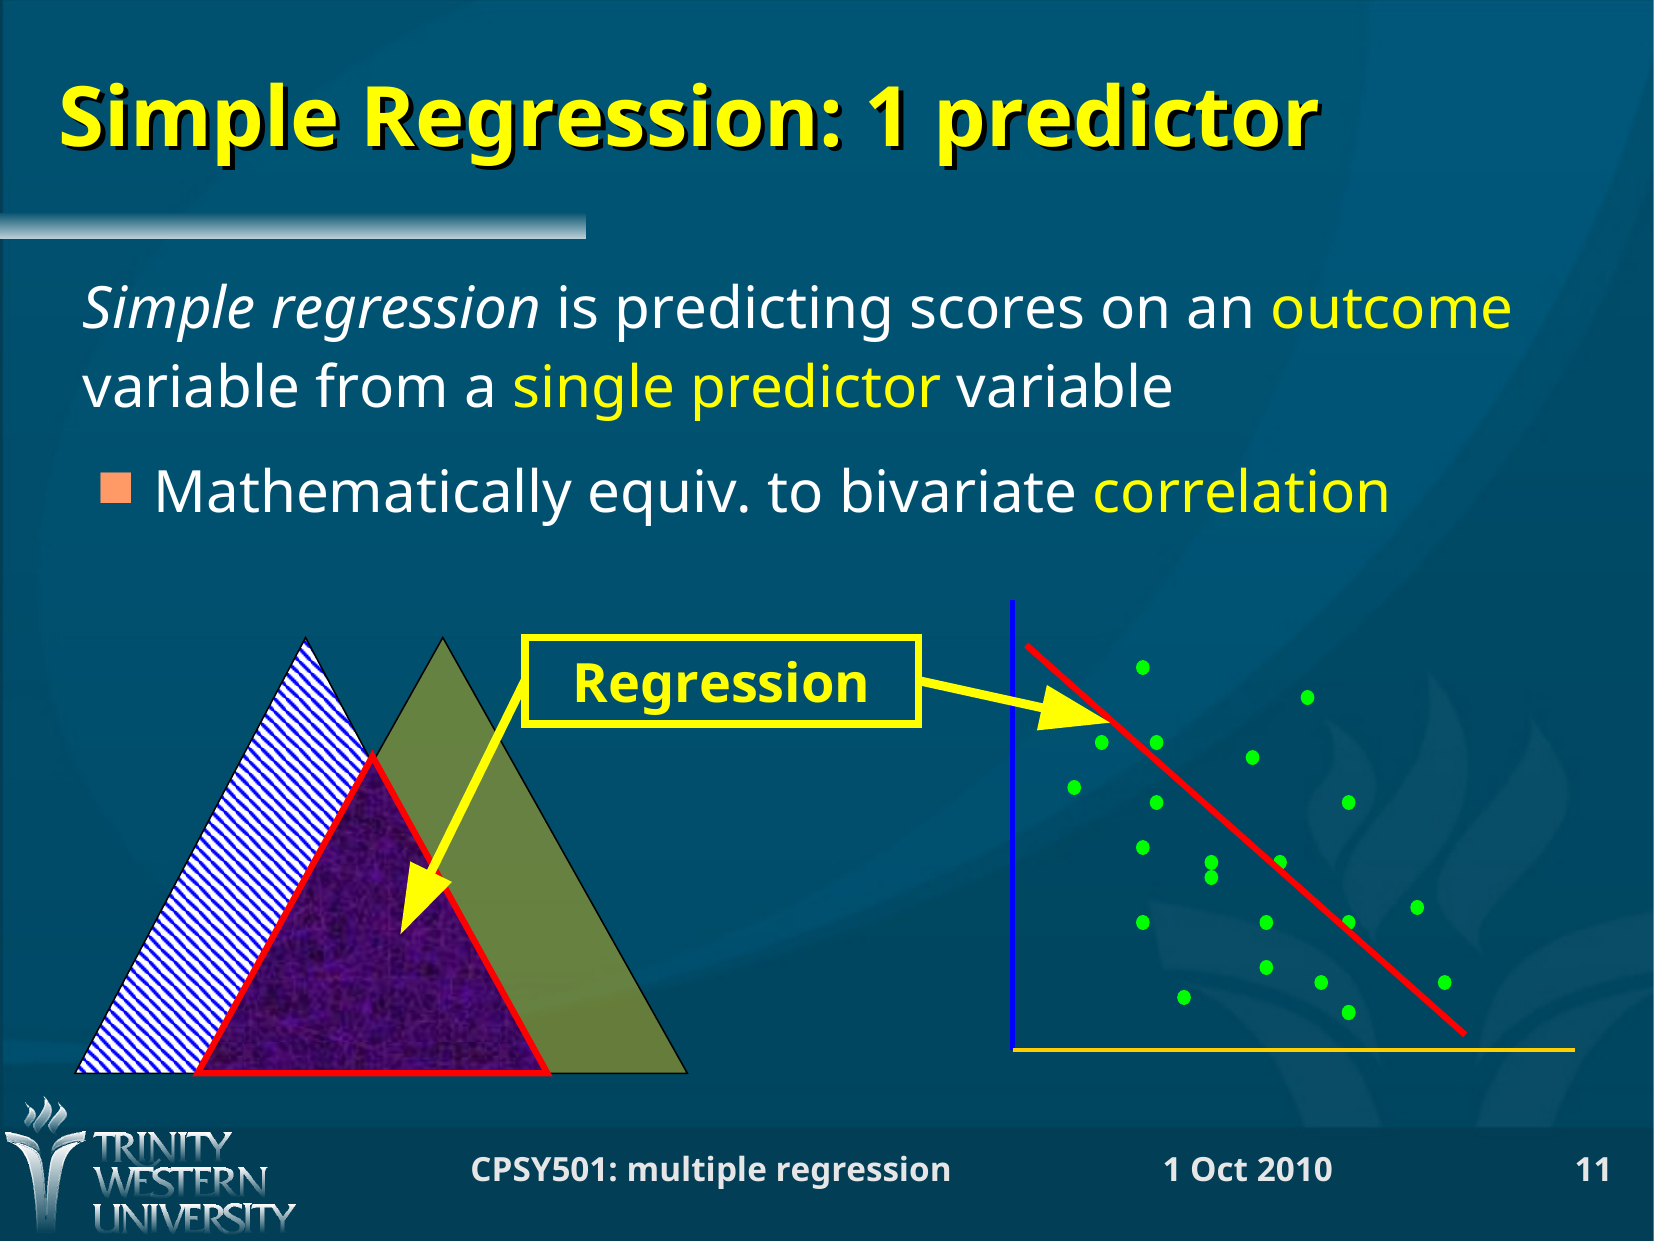

# Simple Regression: 1 predictor
Simple regression is predicting scores on an outcome variable from a single predictor variable
Mathematically equiv. to bivariate correlation
Regression
CPSY501: multiple regression
1 Oct 2010
11